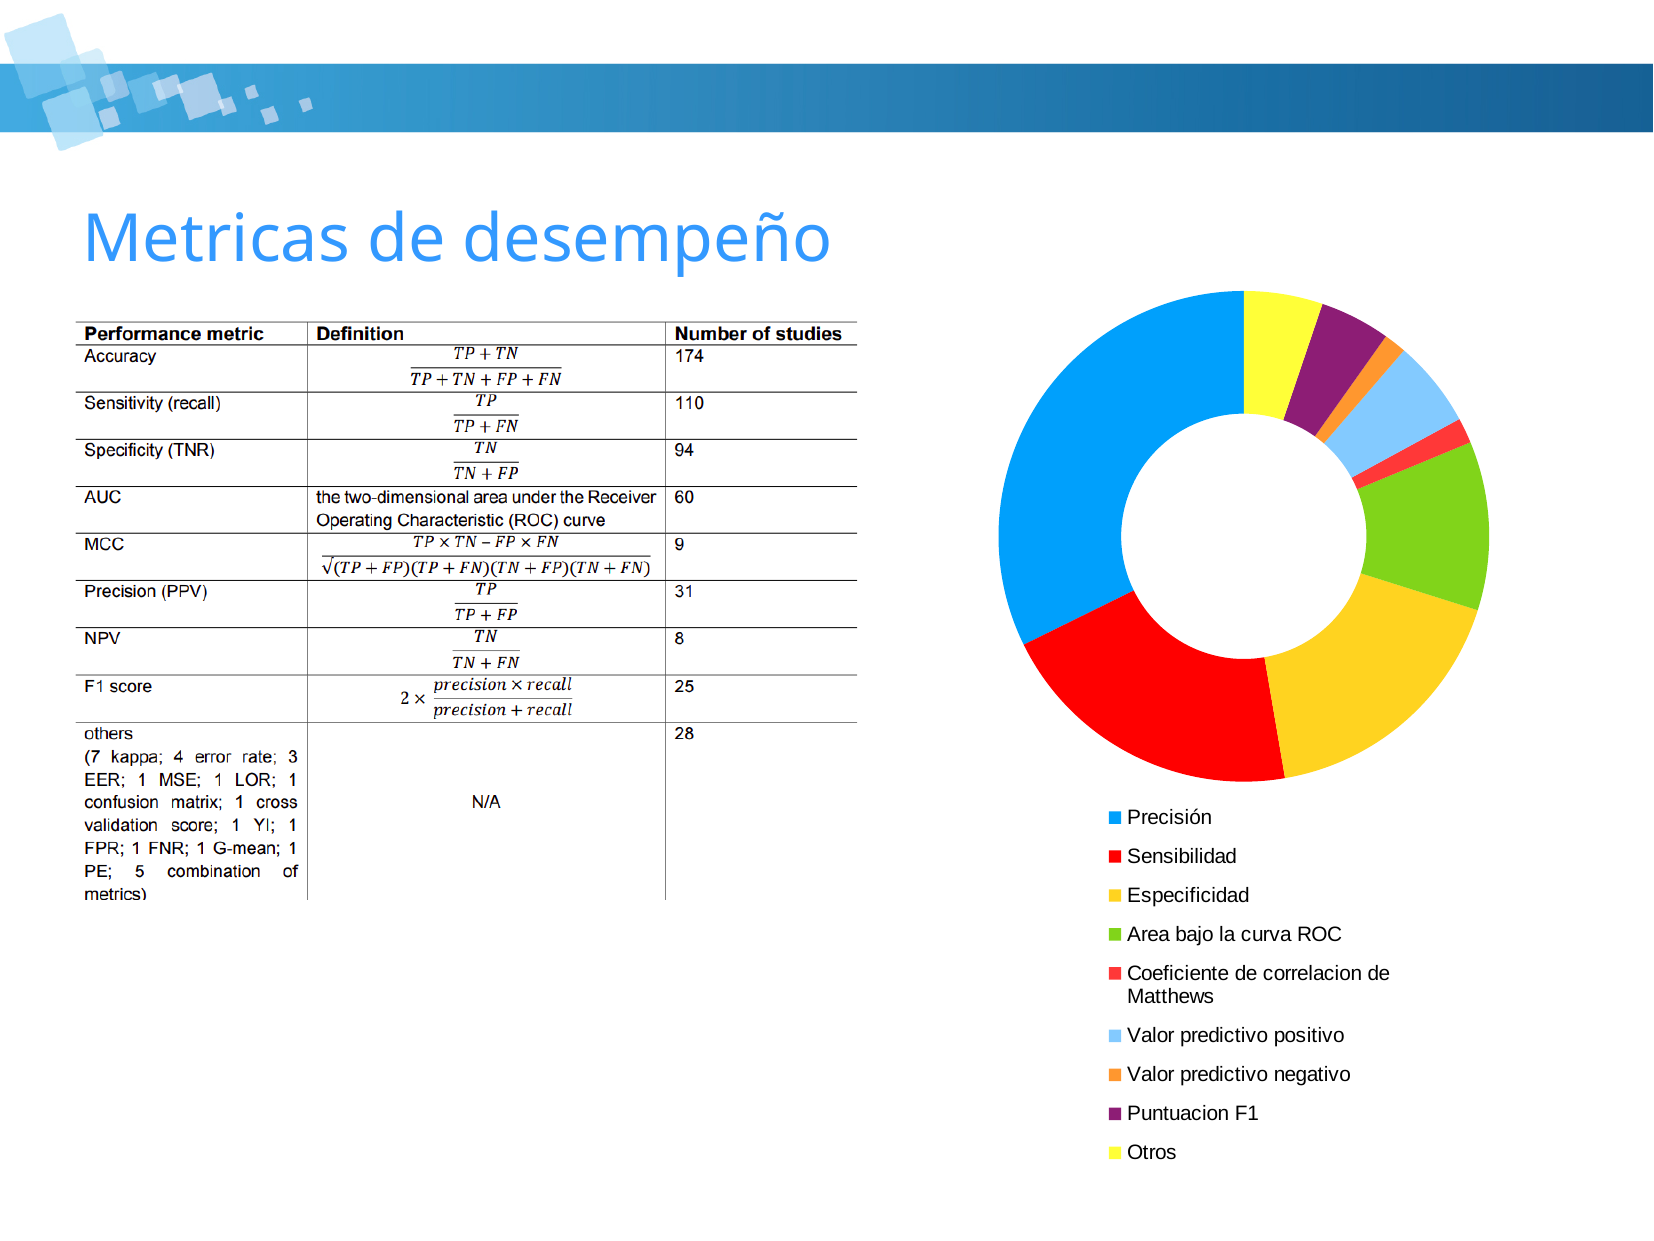

# Metricas de desempeño
### Chart
| Category | numero de estudios |
|---|---|
| Precisión | 174.0 |
| Sensibilidad | 110.0 |
| Especificidad | 94.0 |
| Area bajo la curva ROC | 60.0 |
| Coeficiente de correlacion de Matthews | 9.0 |
| Valor predictivo positivo | 31.0 |
| Valor predictivo negativo | 8.0 |
| Puntuacion F1 | 25.0 |
| Otros | 28.0 |